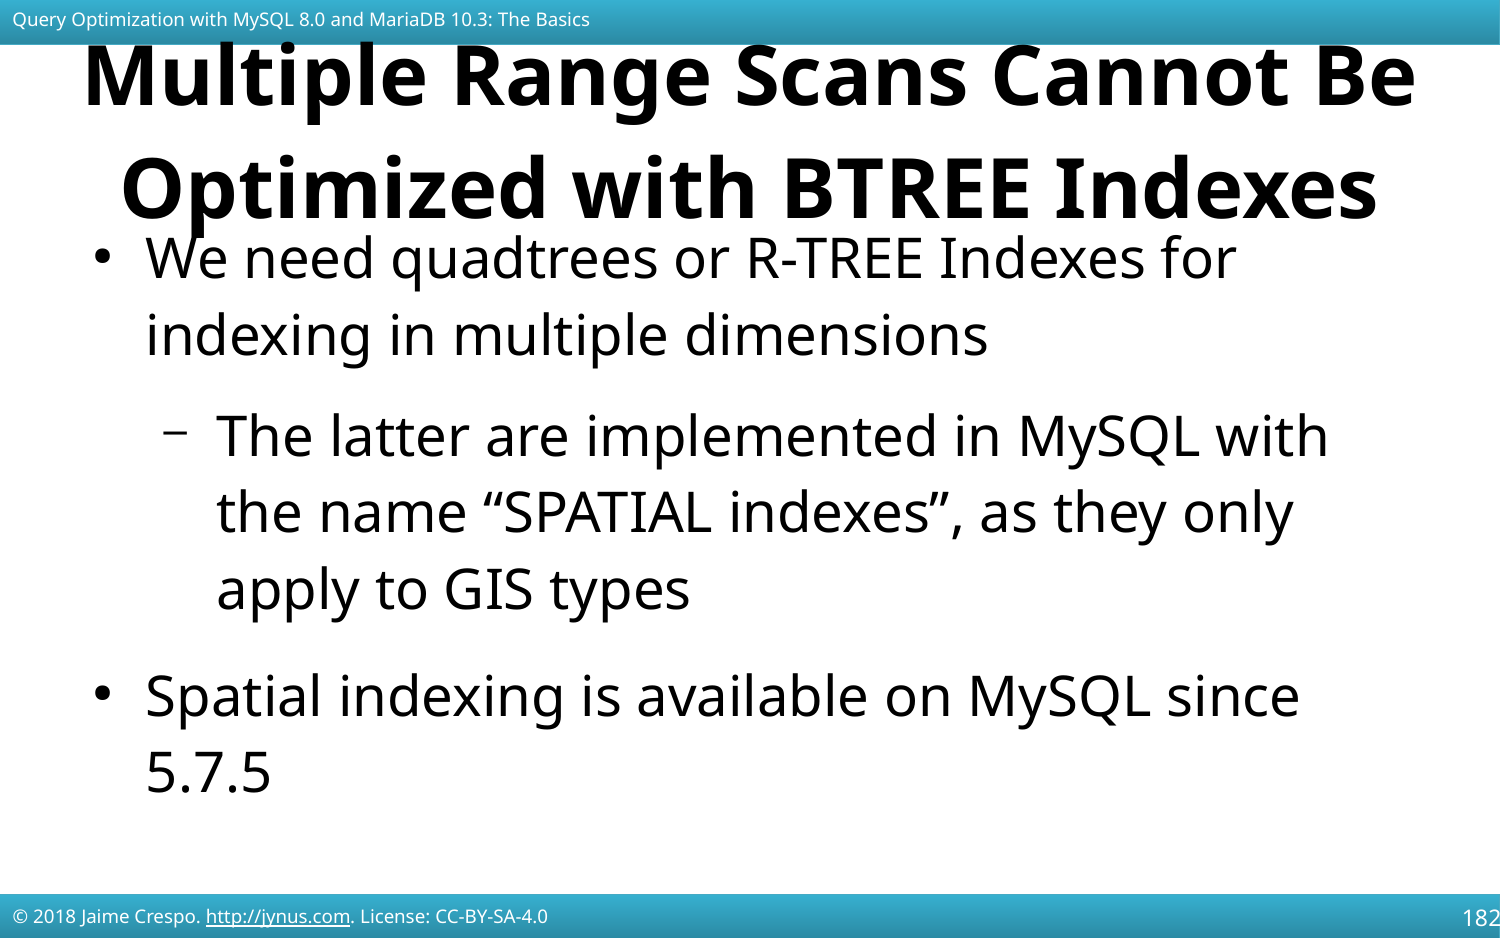

# Multiple Range Scans Cannot Be Optimized with BTREE Indexes
We need quadtrees or R-TREE Indexes for indexing in multiple dimensions
The latter are implemented in MySQL with the name “SPATIAL indexes”, as they only apply to GIS types
Spatial indexing is available on MySQL since 5.7.5